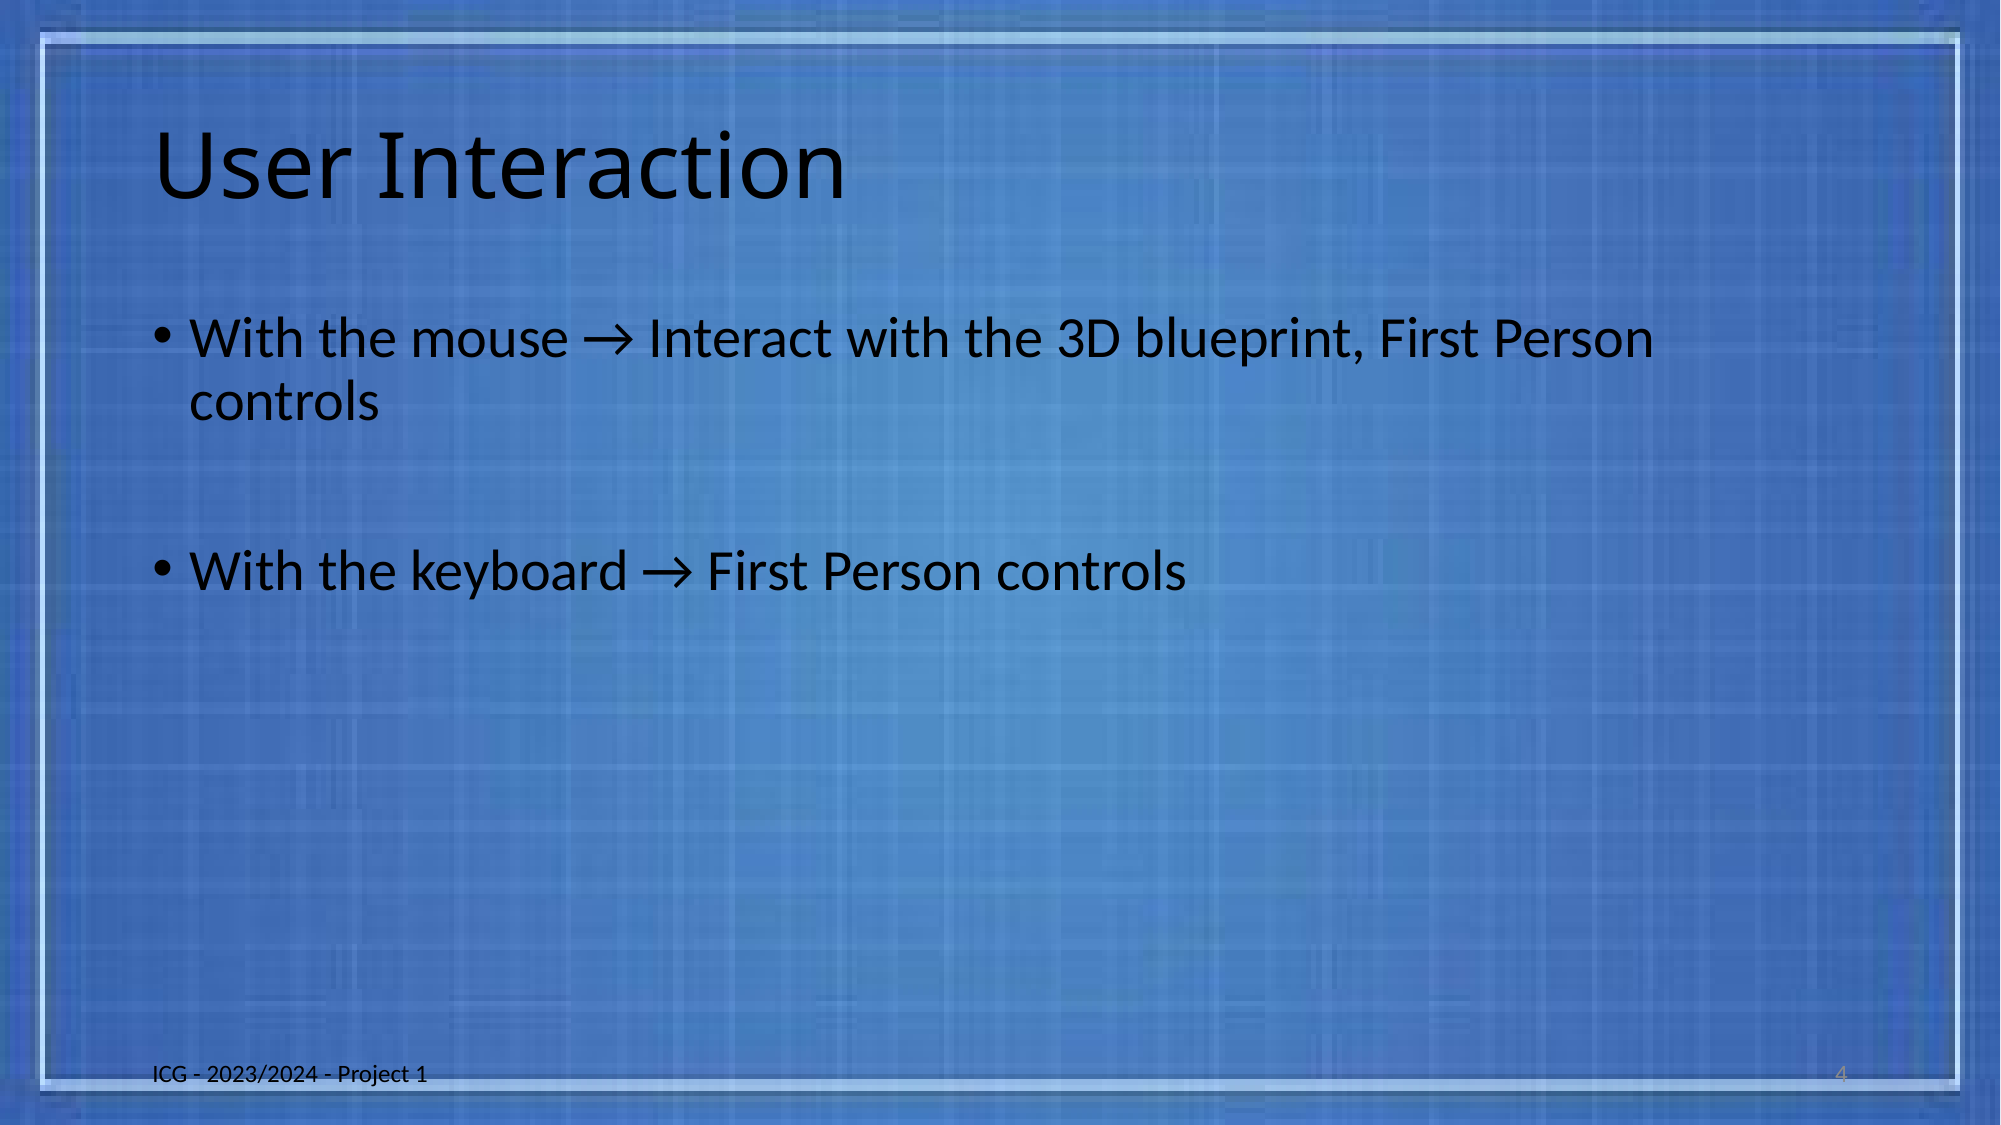

# User Interaction
With the mouse → Interact with the 3D blueprint, First Person controls
With the keyboard → First Person controls
ICG - 2023/2024 - Project 1
4